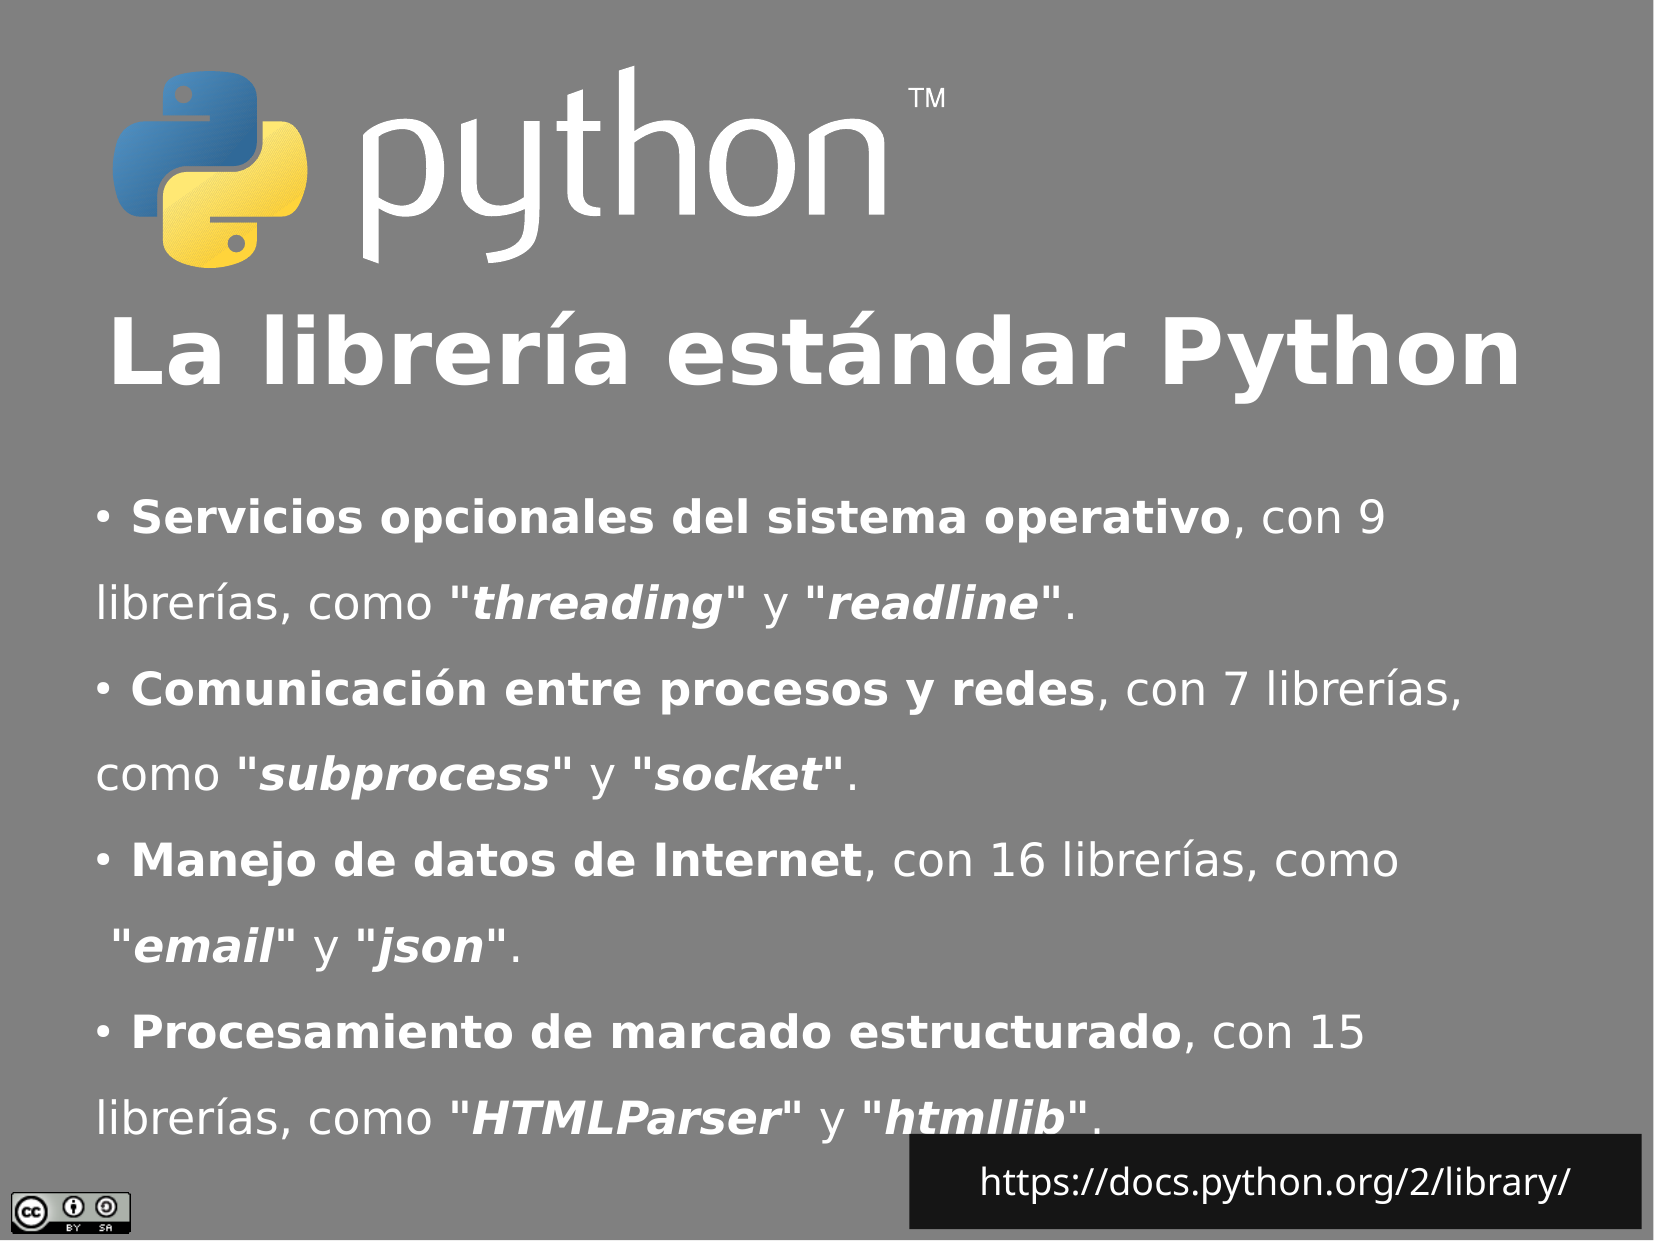

La librería estándar Python
Servicios opcionales del sistema operativo, con 9
librerías, como "threading" y "readline".
Comunicación entre procesos y redes, con 7 librerías,
como "subprocess" y "socket".
Manejo de datos de Internet, con 16 librerías, como
 "email" y "json".
Procesamiento de marcado estructurado, con 15
librerías, como "HTMLParser" y "htmllib".
# https://docs.python.org/2/library/